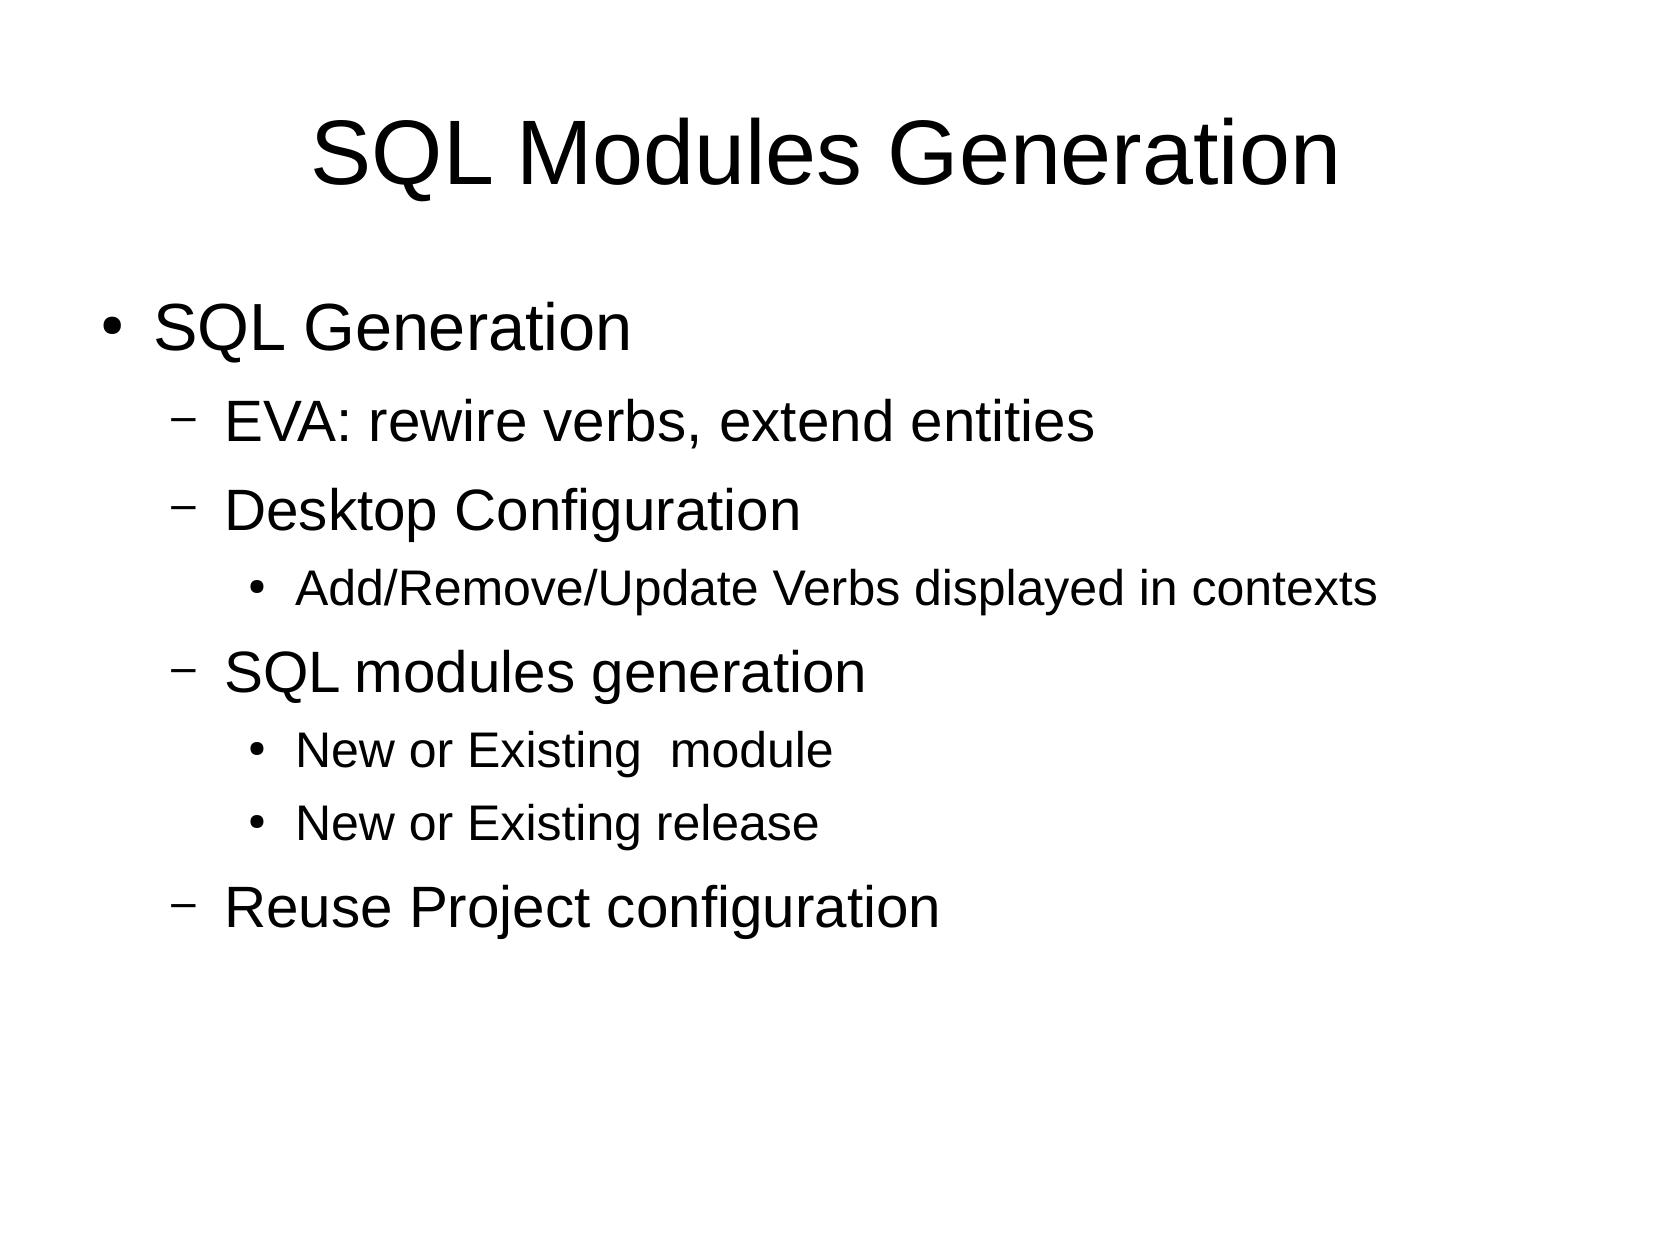

# SQL Modules Generation
SQL Generation
EVA: rewire verbs, extend entities
Desktop Configuration
Add/Remove/Update Verbs displayed in contexts
SQL modules generation
New or Existing module
New or Existing release
Reuse Project configuration